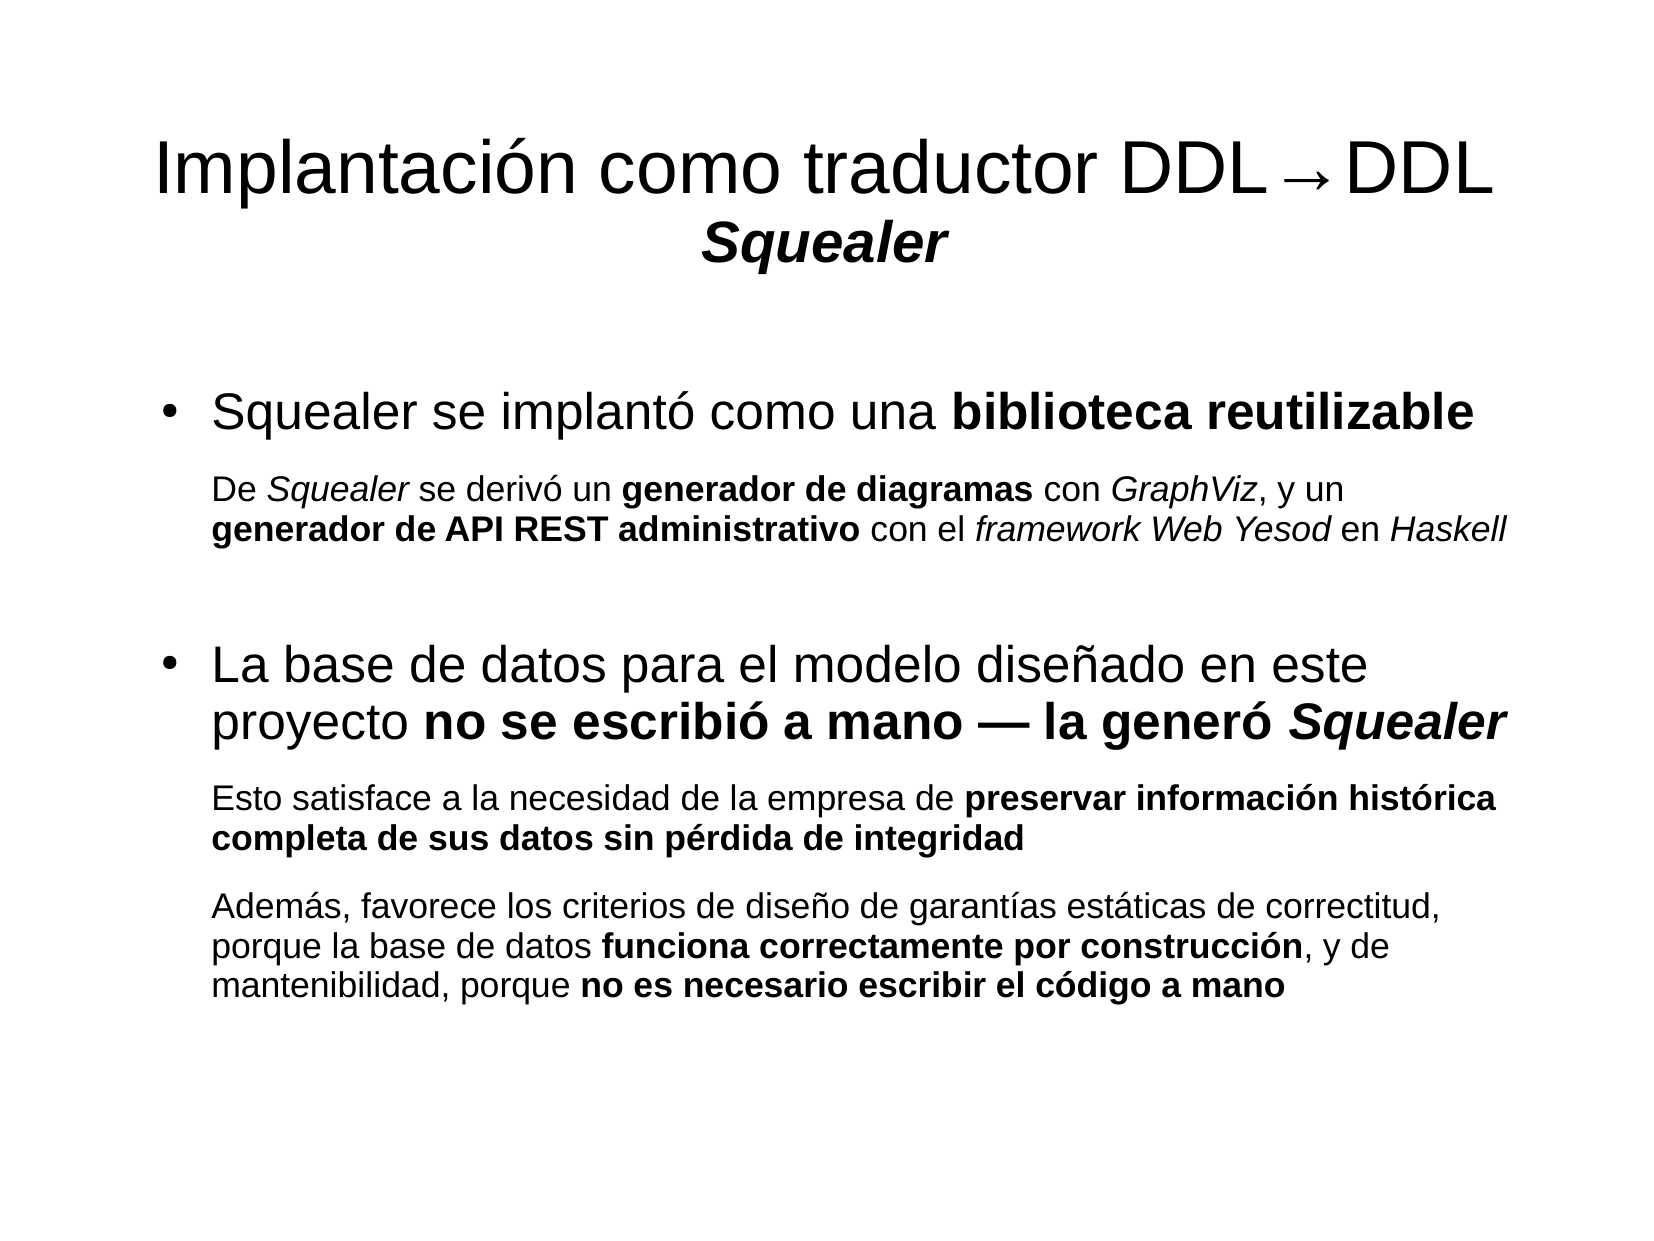

# Implantación como traductor DDL→DDL Squealer
Squealer se implantó como una biblioteca reutilizable
De Squealer se derivó un generador de diagramas con GraphViz, y un generador de API REST administrativo con el framework Web Yesod en Haskell
La base de datos para el modelo diseñado en este proyecto no se escribió a mano — la generó Squealer
Esto satisface a la necesidad de la empresa de preservar información histórica completa de sus datos sin pérdida de integridad
Además, favorece los criterios de diseño de garantías estáticas de correctitud, porque la base de datos funciona correctamente por construcción, y de mantenibilidad, porque no es necesario escribir el código a mano